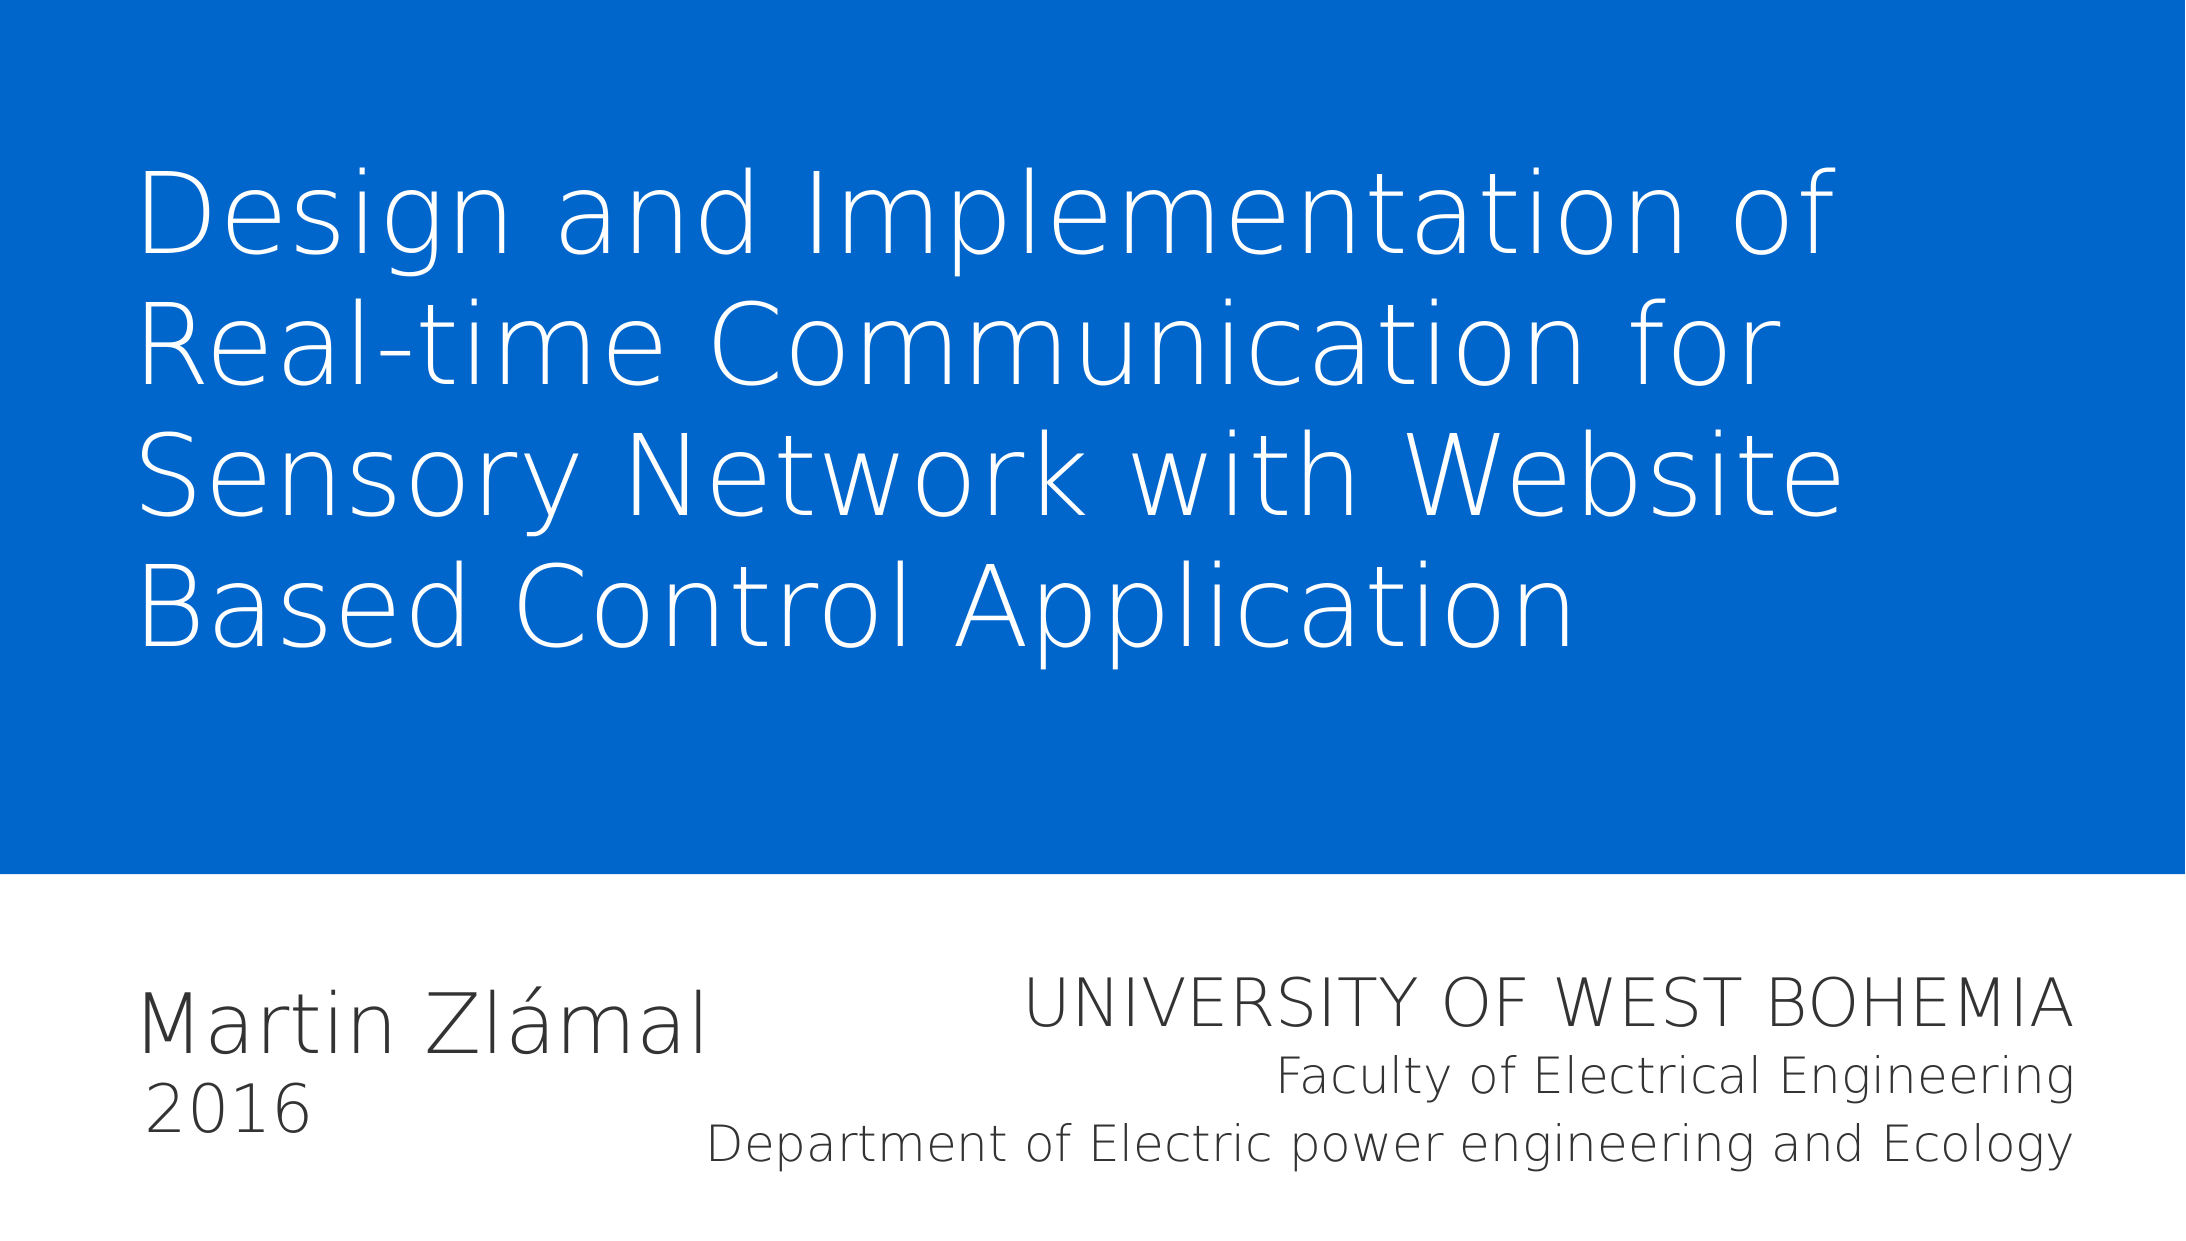

Design and Implementation of Real-time Communication for Sensory Network with Website Based Control Application
UNIVERSITY OF WEST BOHEMIA
Martin Zlámal
Faculty of Electrical Engineering
2016
Department of Electric power engineering and Ecology